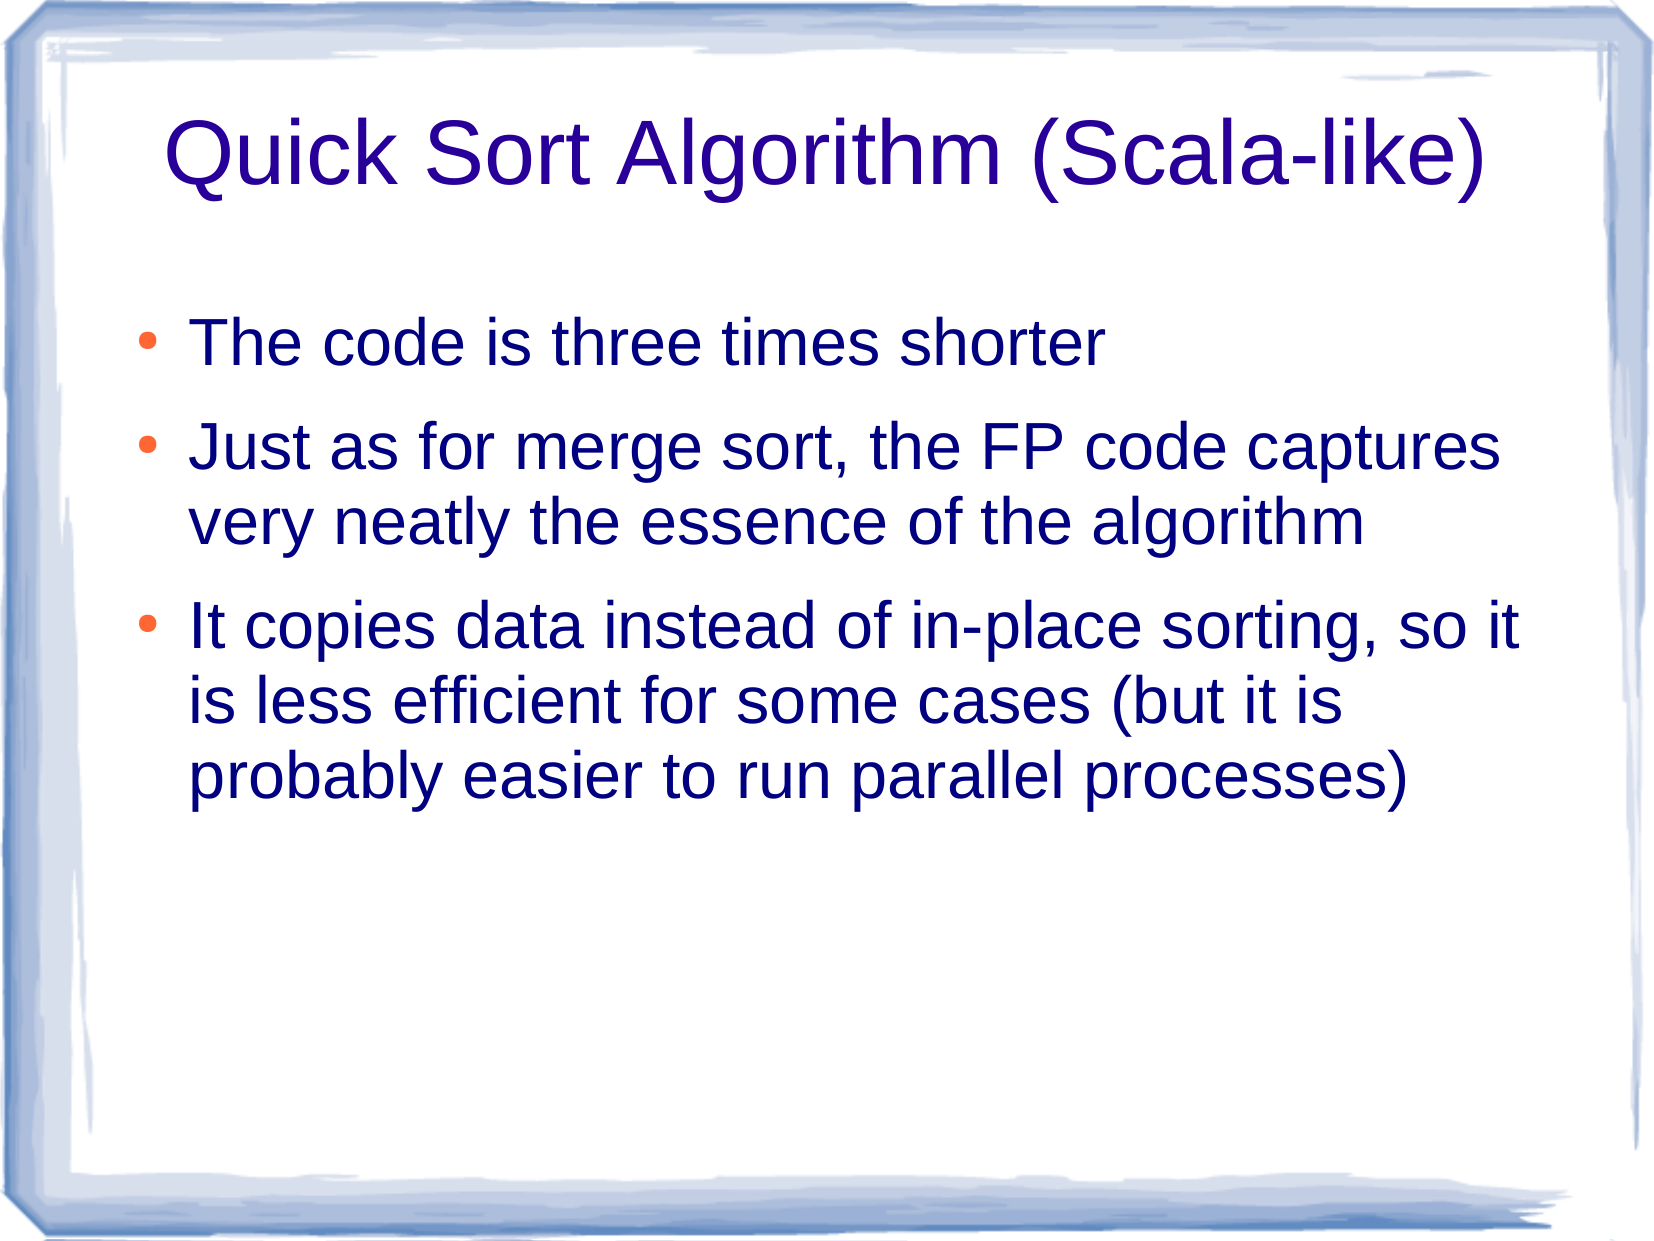

# Quick Sort Algorithm (Scala-like)
The code is three times shorter
Just as for merge sort, the FP code captures very neatly the essence of the algorithm
It copies data instead of in-place sorting, so it is less efficient for some cases (but it is probably easier to run parallel processes)